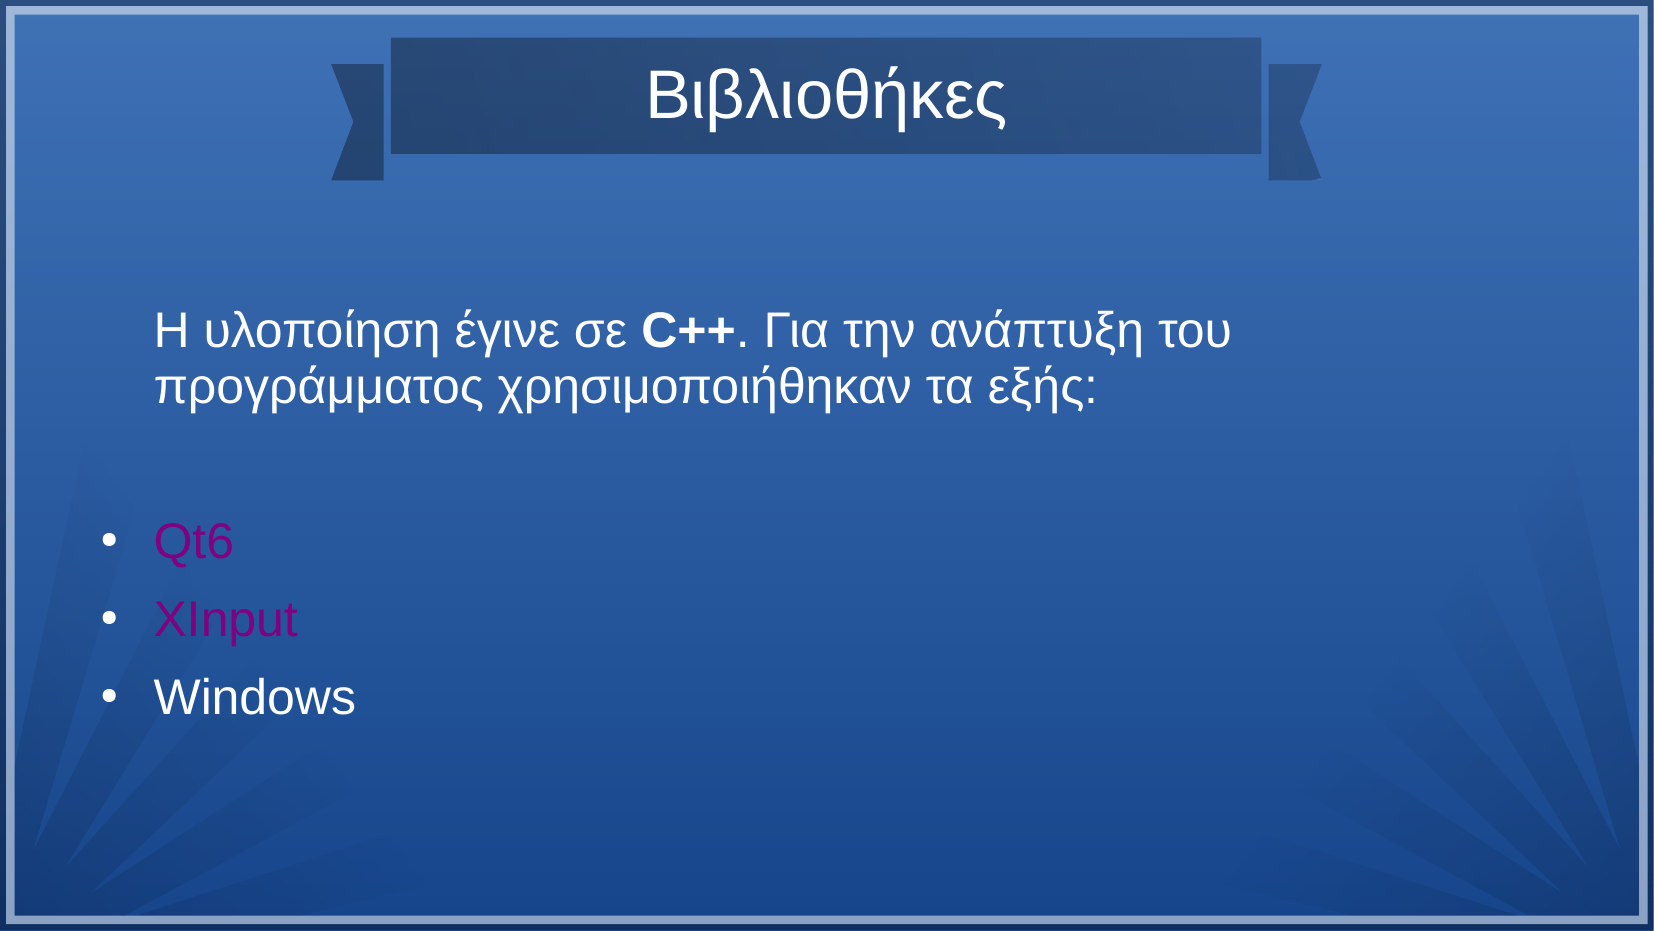

# Βιβλιοθήκες
Η υλοποίηση έγινε σε C++. Για την ανάπτυξη του προγράμματος χρησιμοποιήθηκαν τα εξής:
Qt6
XInput
Windows